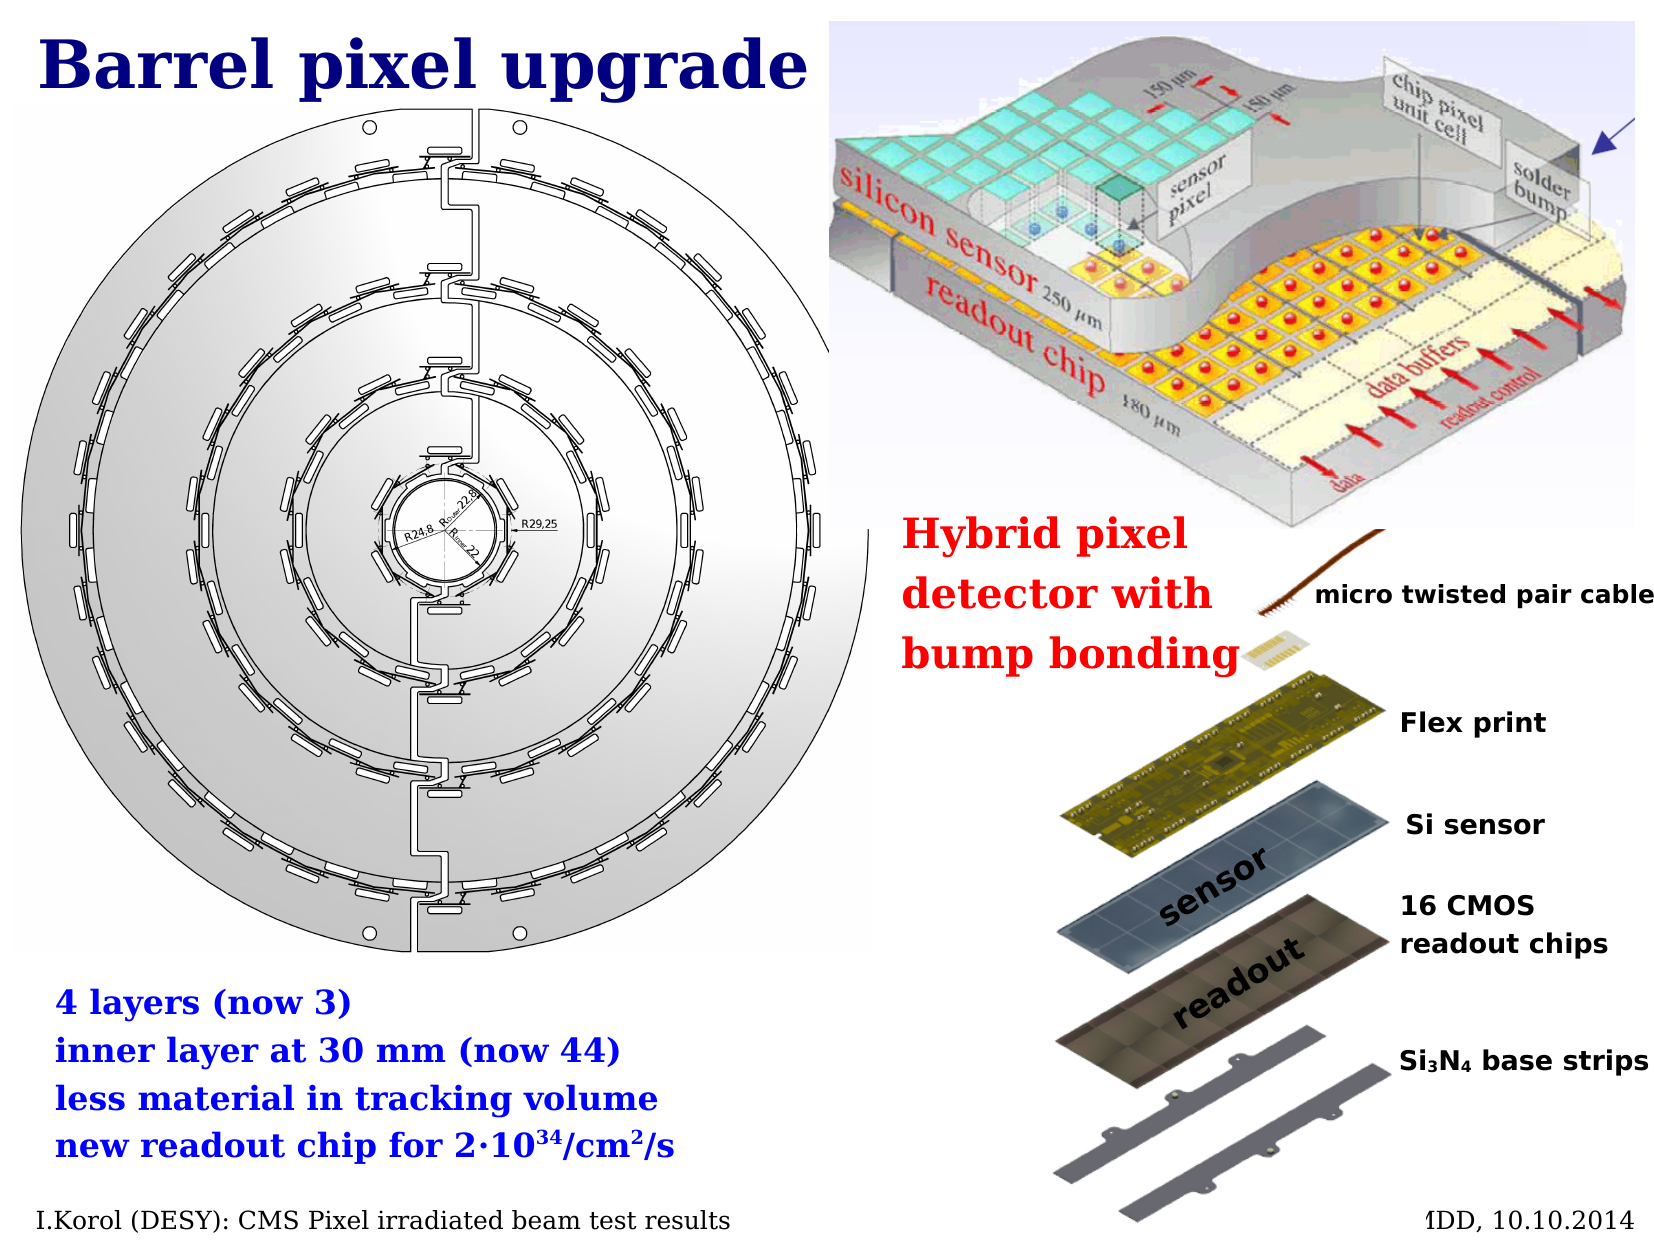

# Barrel pixel upgrade
Hybrid pixel
detector with
bump bonding
micro twisted pair cable
Flex print
Si sensor
sensor
16 CMOS
readout chips
readout
4 layers (now 3)
inner layer at 30 mm (now 44)
less material in tracking volume
new readout chip for 2·1034/cm2/s
Si3N4 base strips